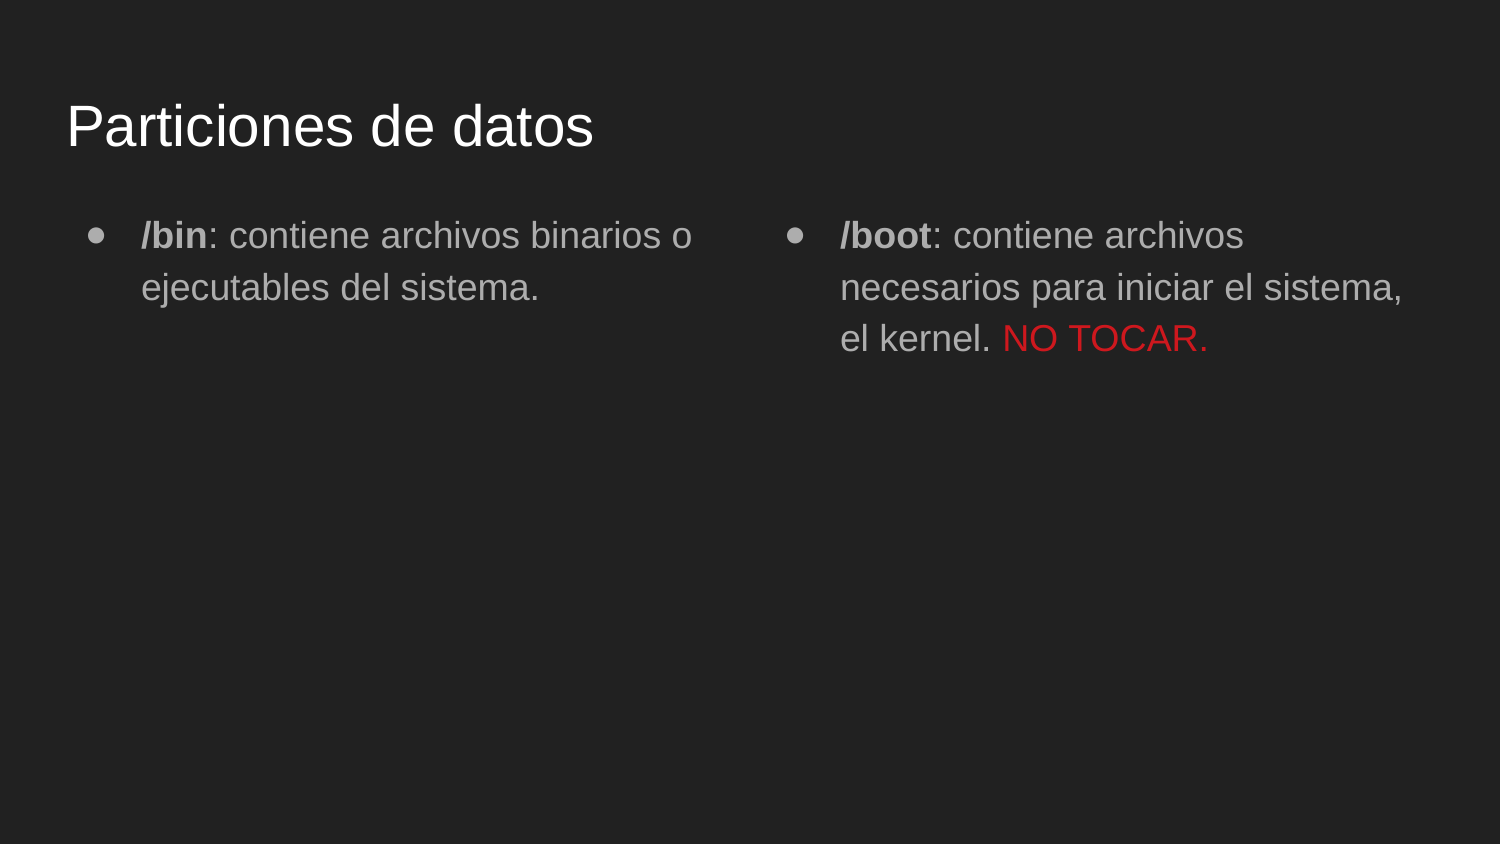

# Particiones de datos
/bin: contiene archivos binarios o ejecutables del sistema.
/boot: contiene archivos necesarios para iniciar el sistema, el kernel. NO TOCAR.